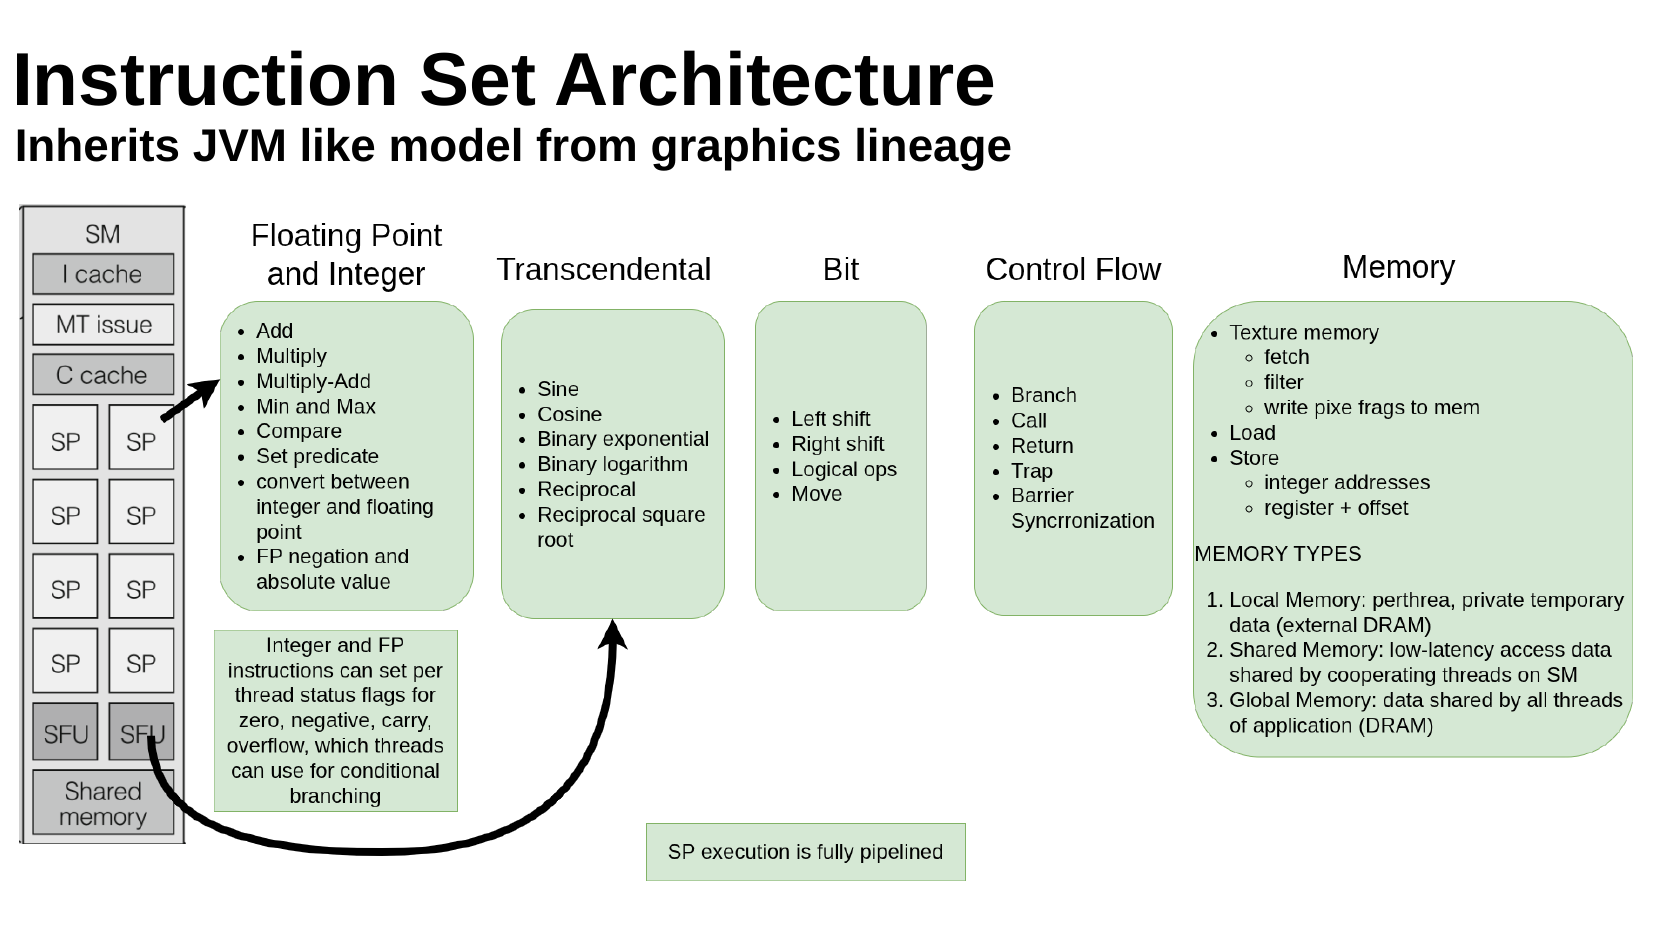

# Instruction Set Architecture
Inherits JVM like model from graphics lineage